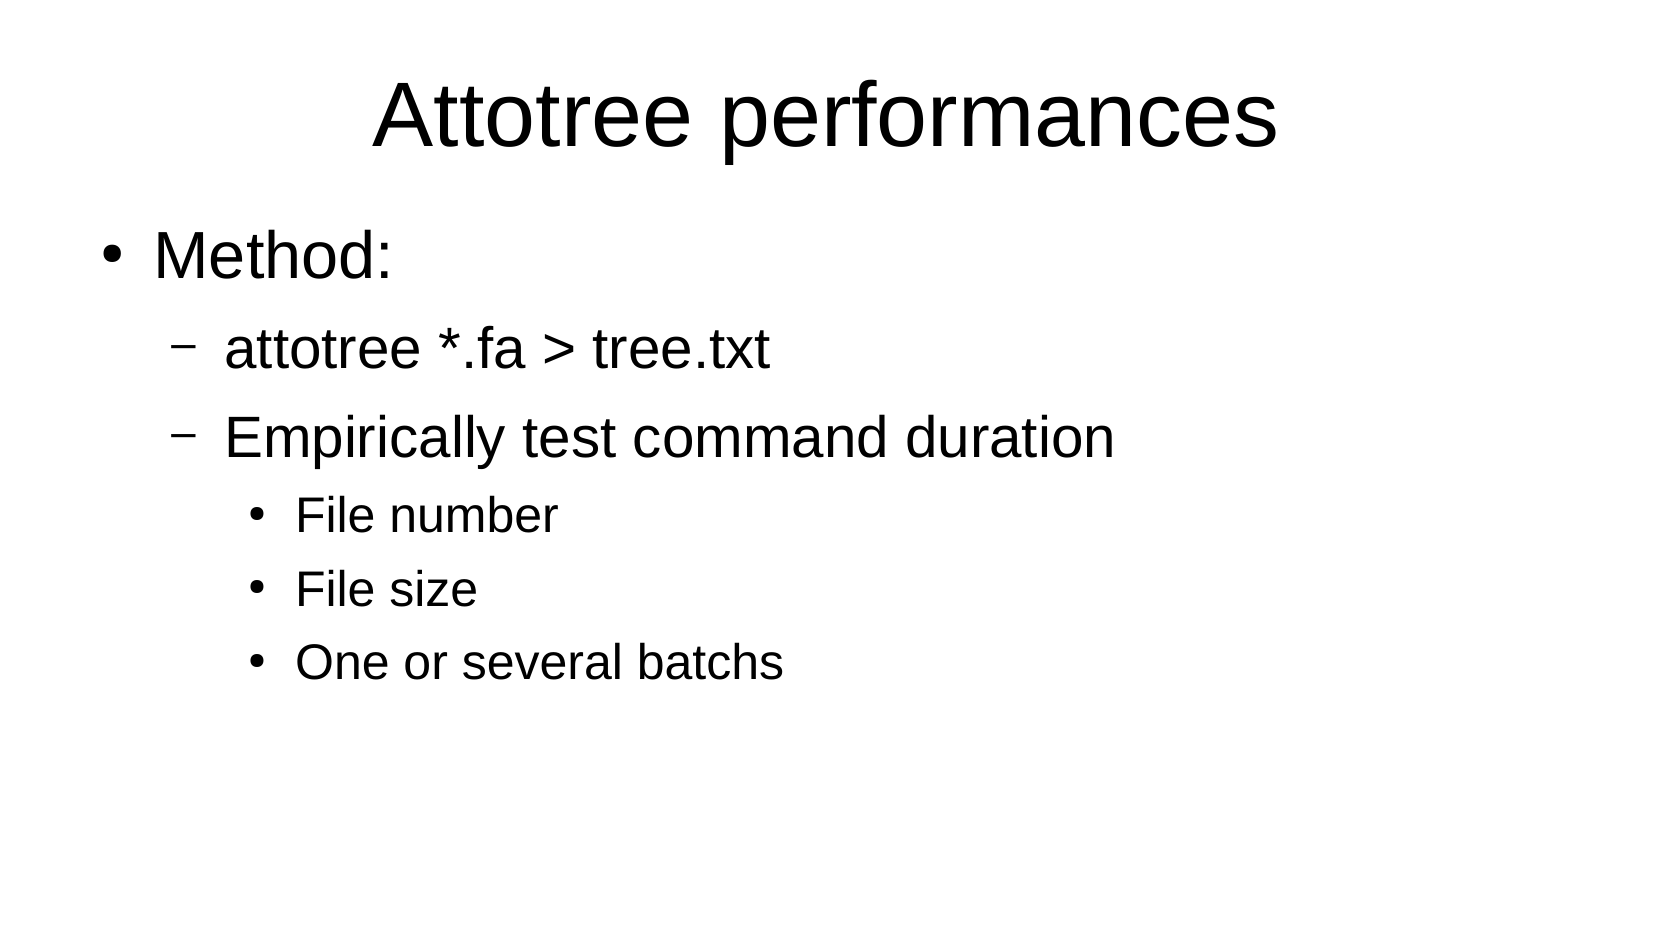

# Attotree performances
Method:
attotree *.fa > tree.txt
Empirically test command duration
File number
File size
One or several batchs